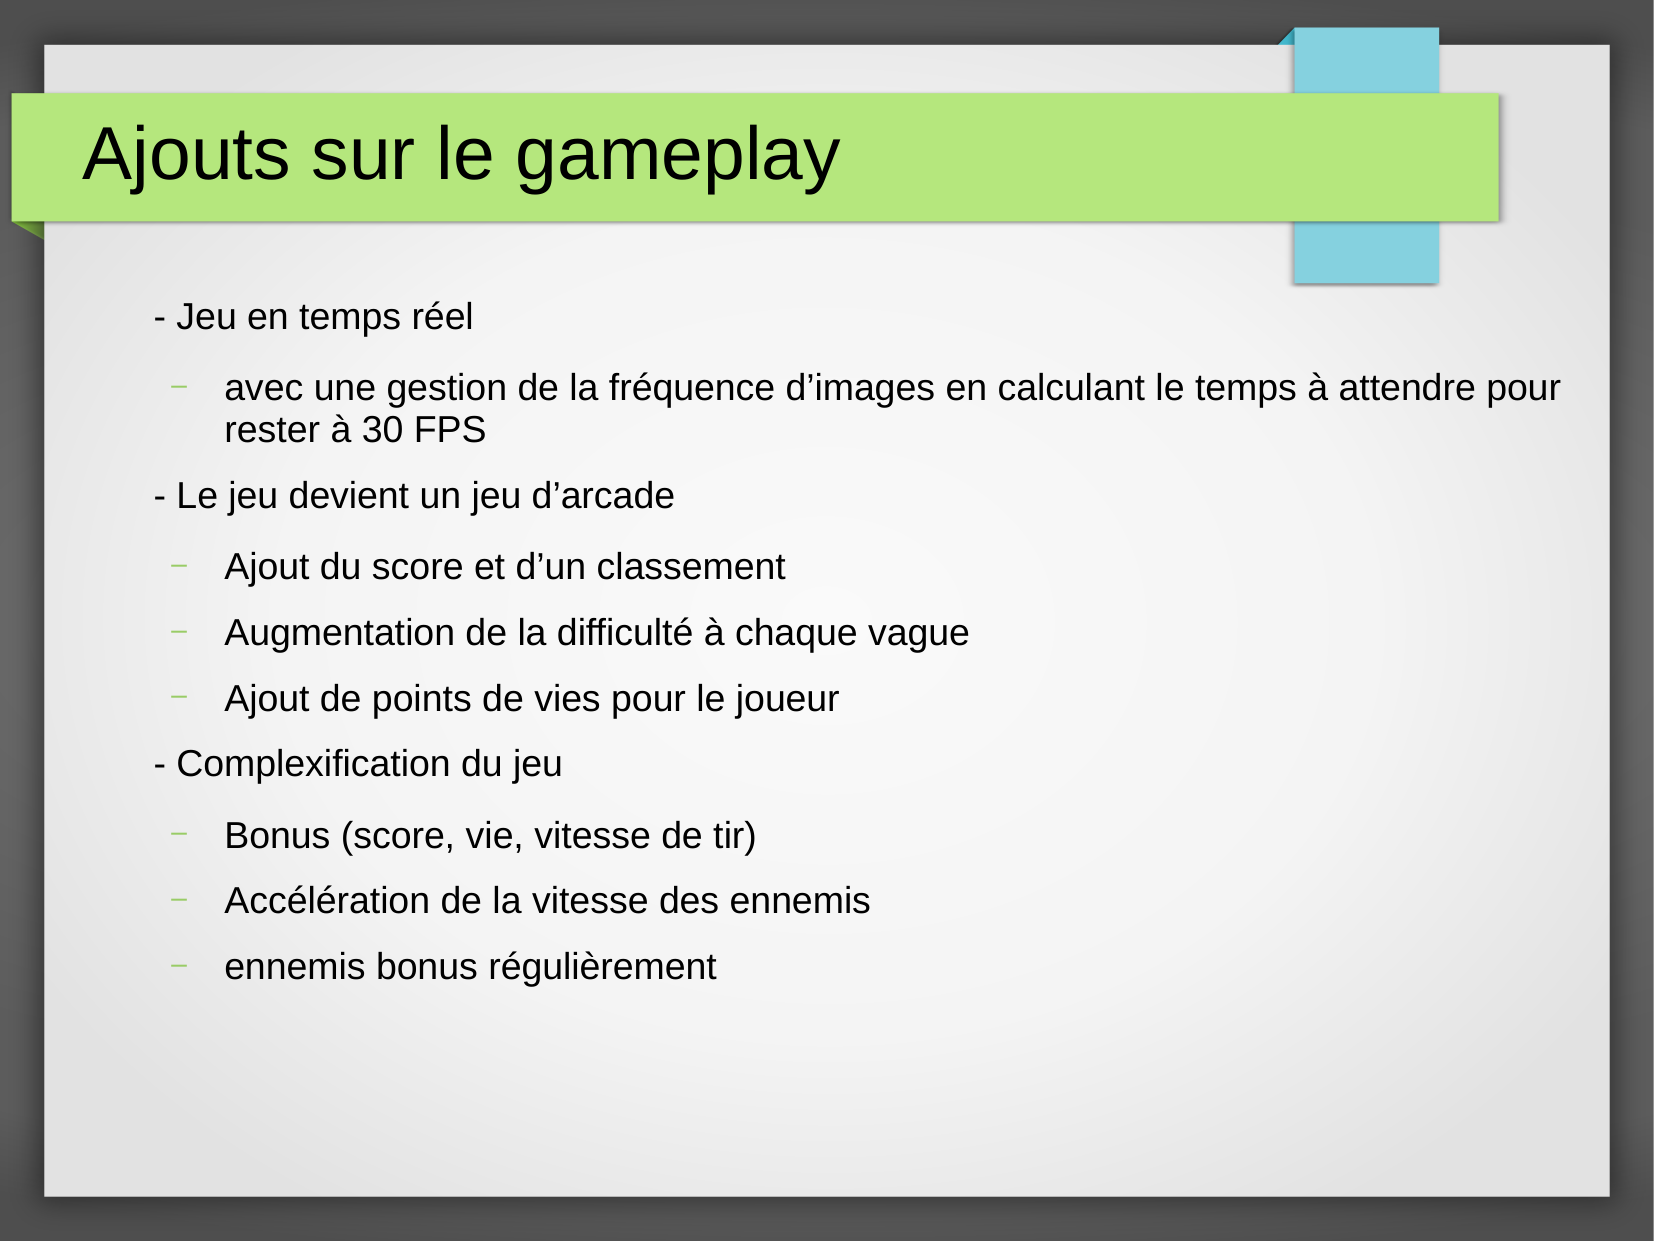

# Ajouts sur le gameplay
- Jeu en temps réel
avec une gestion de la fréquence d’images en calculant le temps à attendre pour rester à 30 FPS
- Le jeu devient un jeu d’arcade
Ajout du score et d’un classement
Augmentation de la difficulté à chaque vague
Ajout de points de vies pour le joueur
- Complexification du jeu
Bonus (score, vie, vitesse de tir)
Accélération de la vitesse des ennemis
ennemis bonus régulièrement